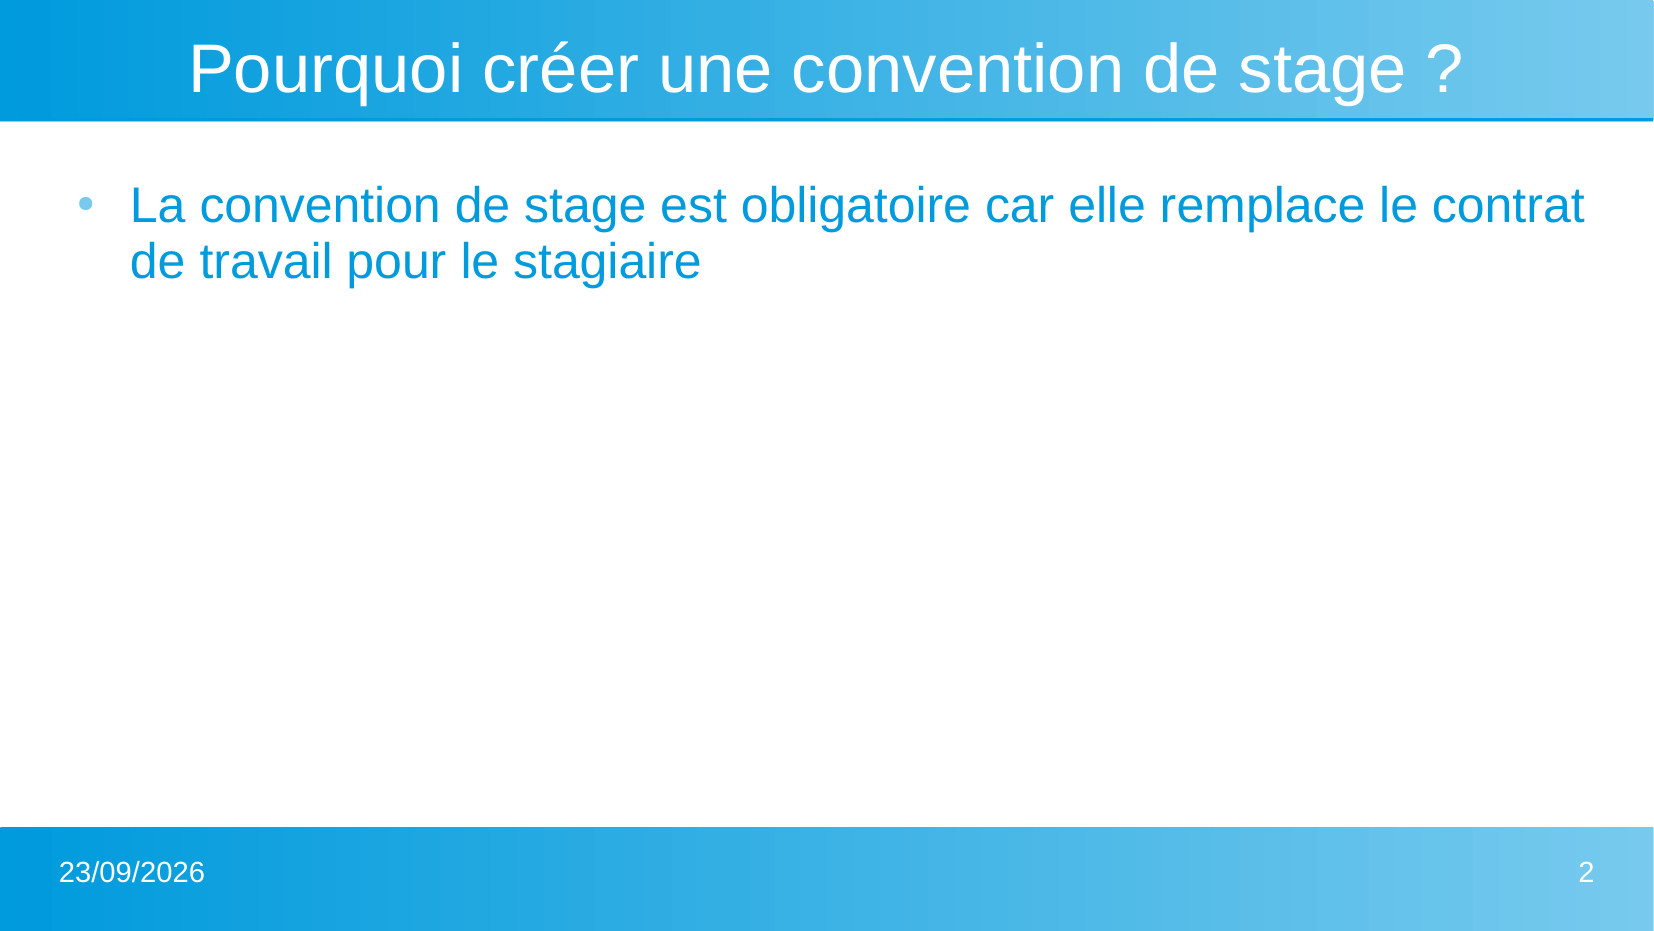

# Pourquoi créer une convention de stage ?
La convention de stage est obligatoire car elle remplace le contrat de travail pour le stagiaire
2